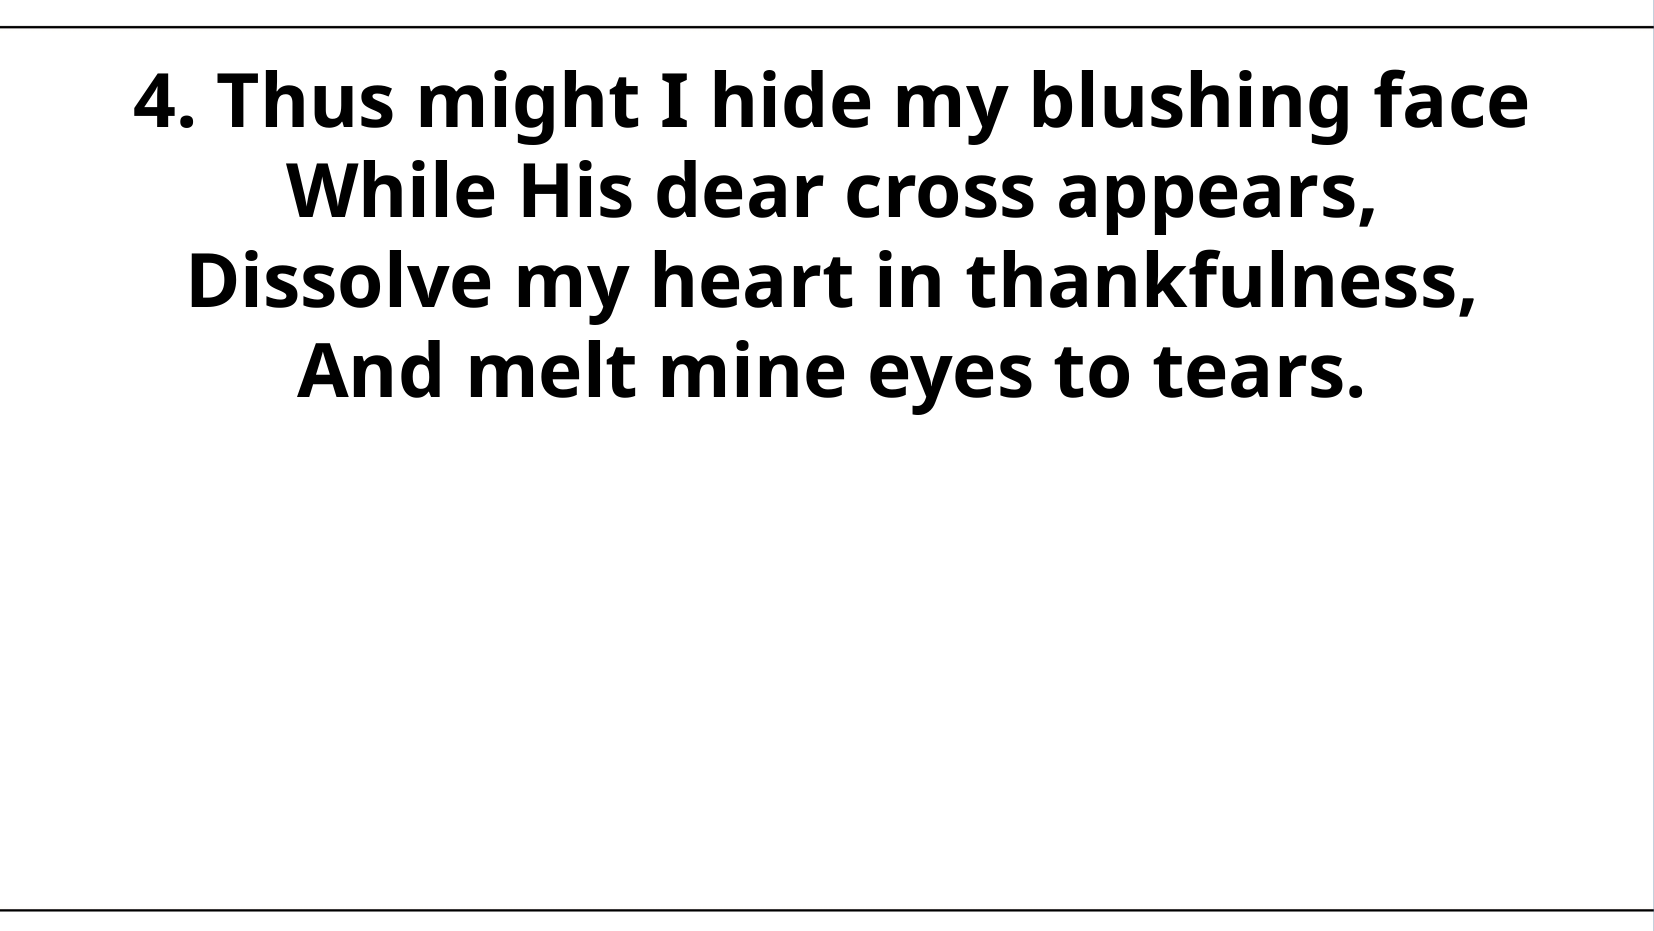

4. Thus might I hide my blushing face
While His dear cross appears,
Dissolve my heart in thankfulness,
And melt mine eyes to tears.